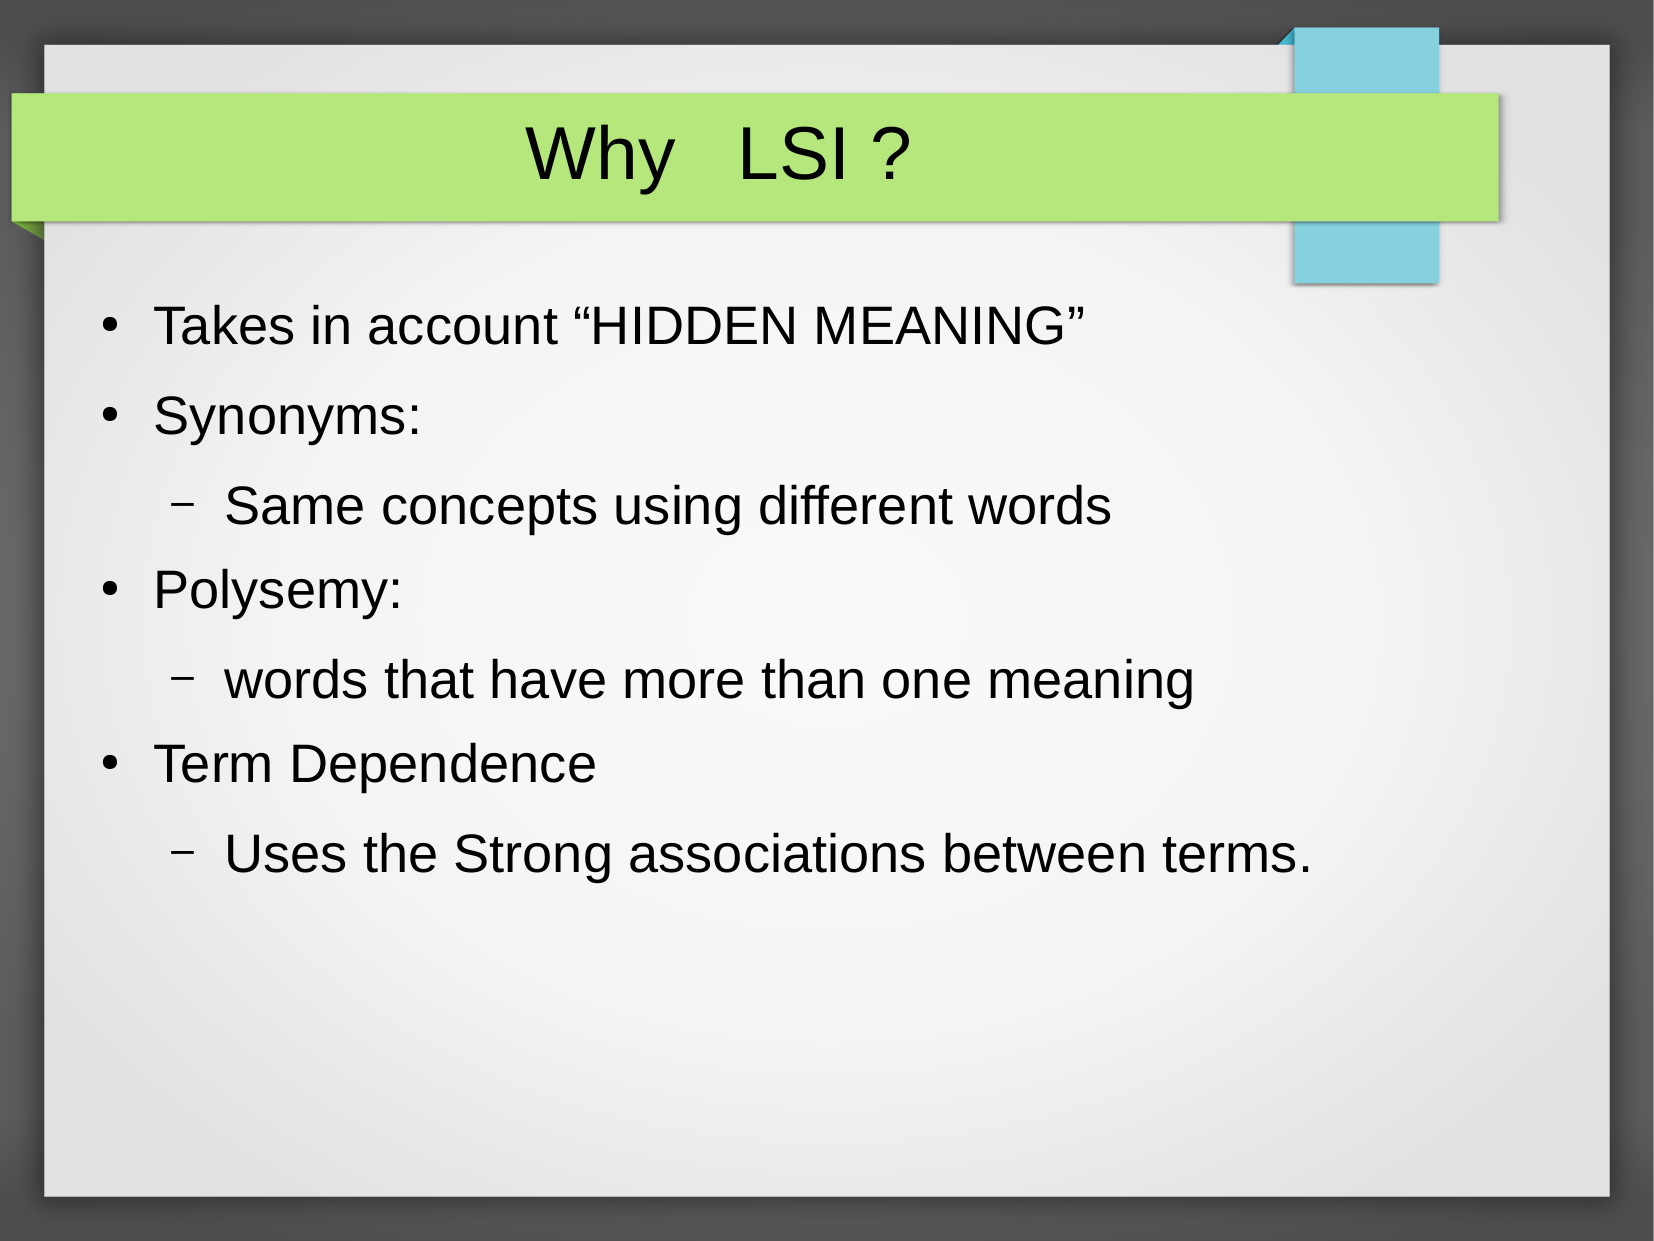

# Why LSI ?
Takes in account “HIDDEN MEANING”
Synonyms:
Same concepts using different words
Polysemy:
words that have more than one meaning
Term Dependence
Uses the Strong associations between terms.